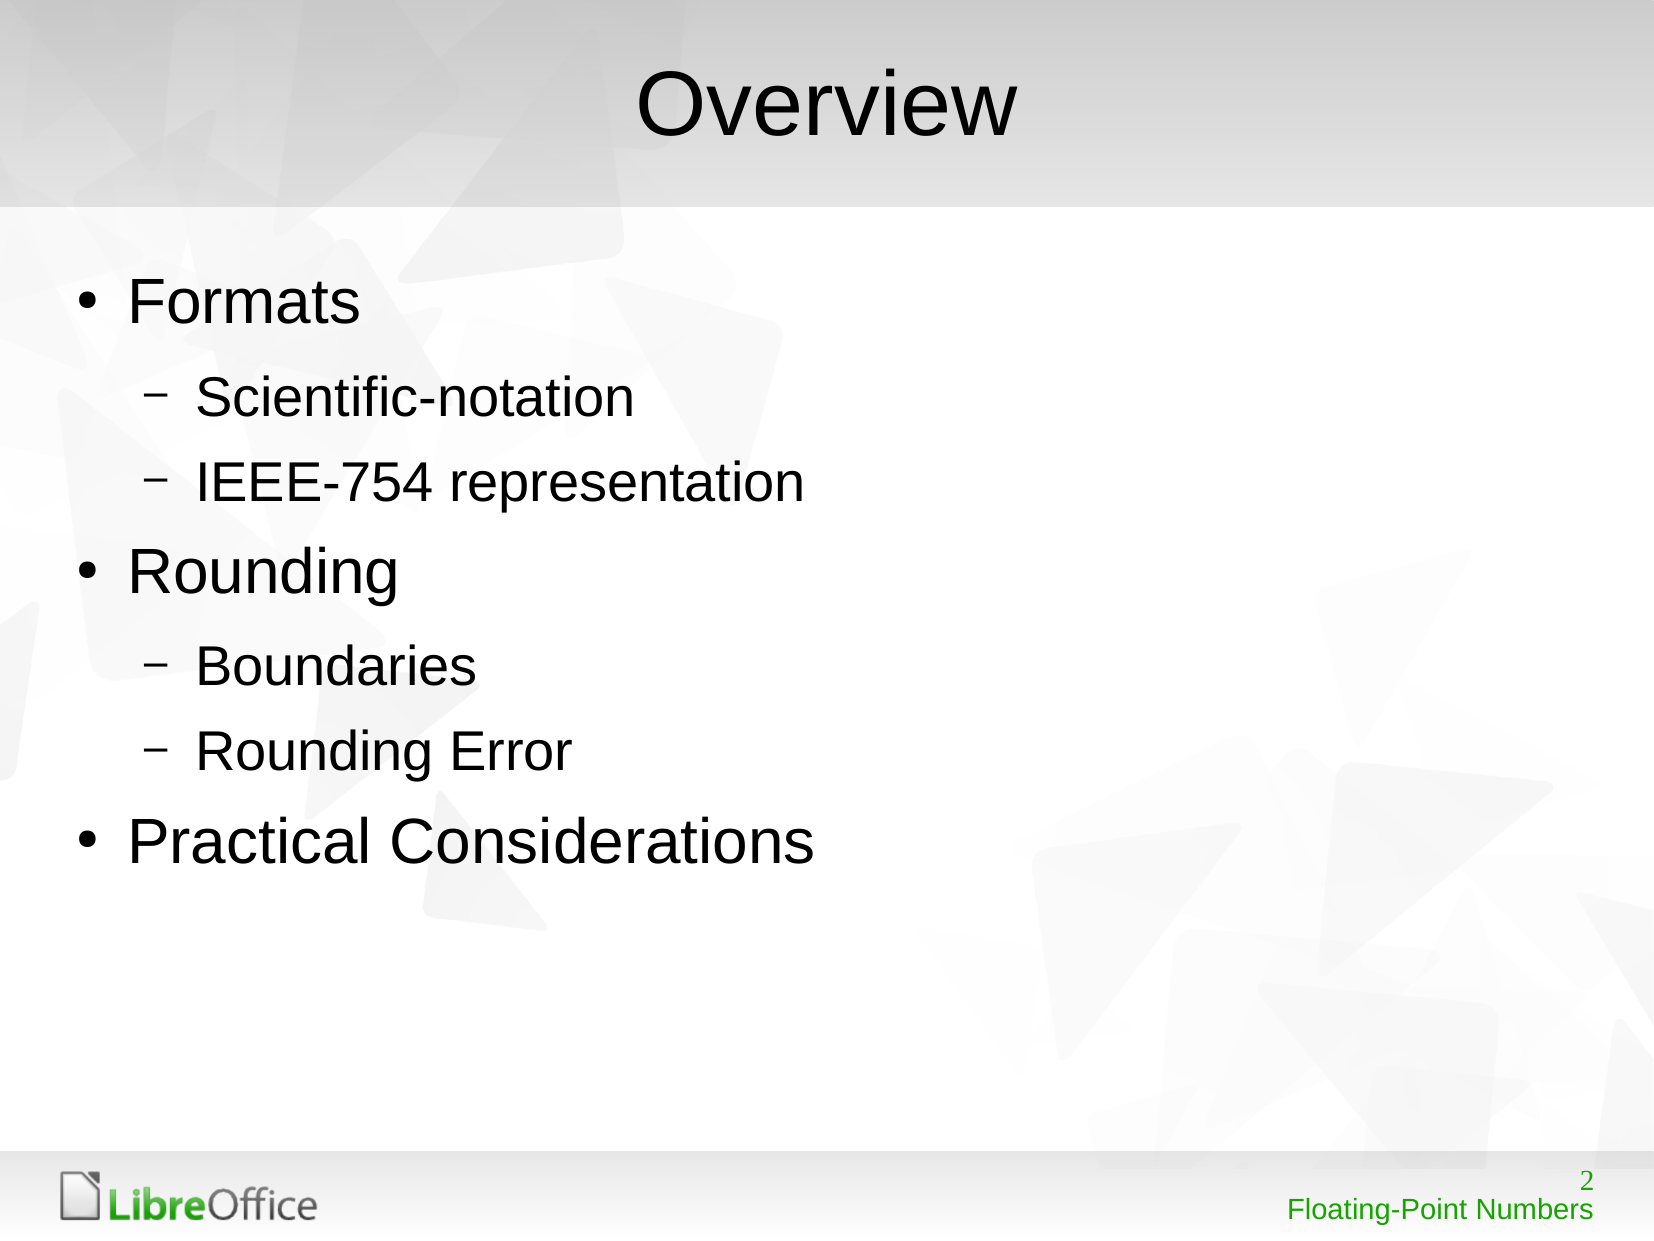

# Overview
Formats
Scientific-notation
IEEE-754 representation
Rounding
Boundaries
Rounding Error
Practical Considerations
2
Floating-Point Numbers